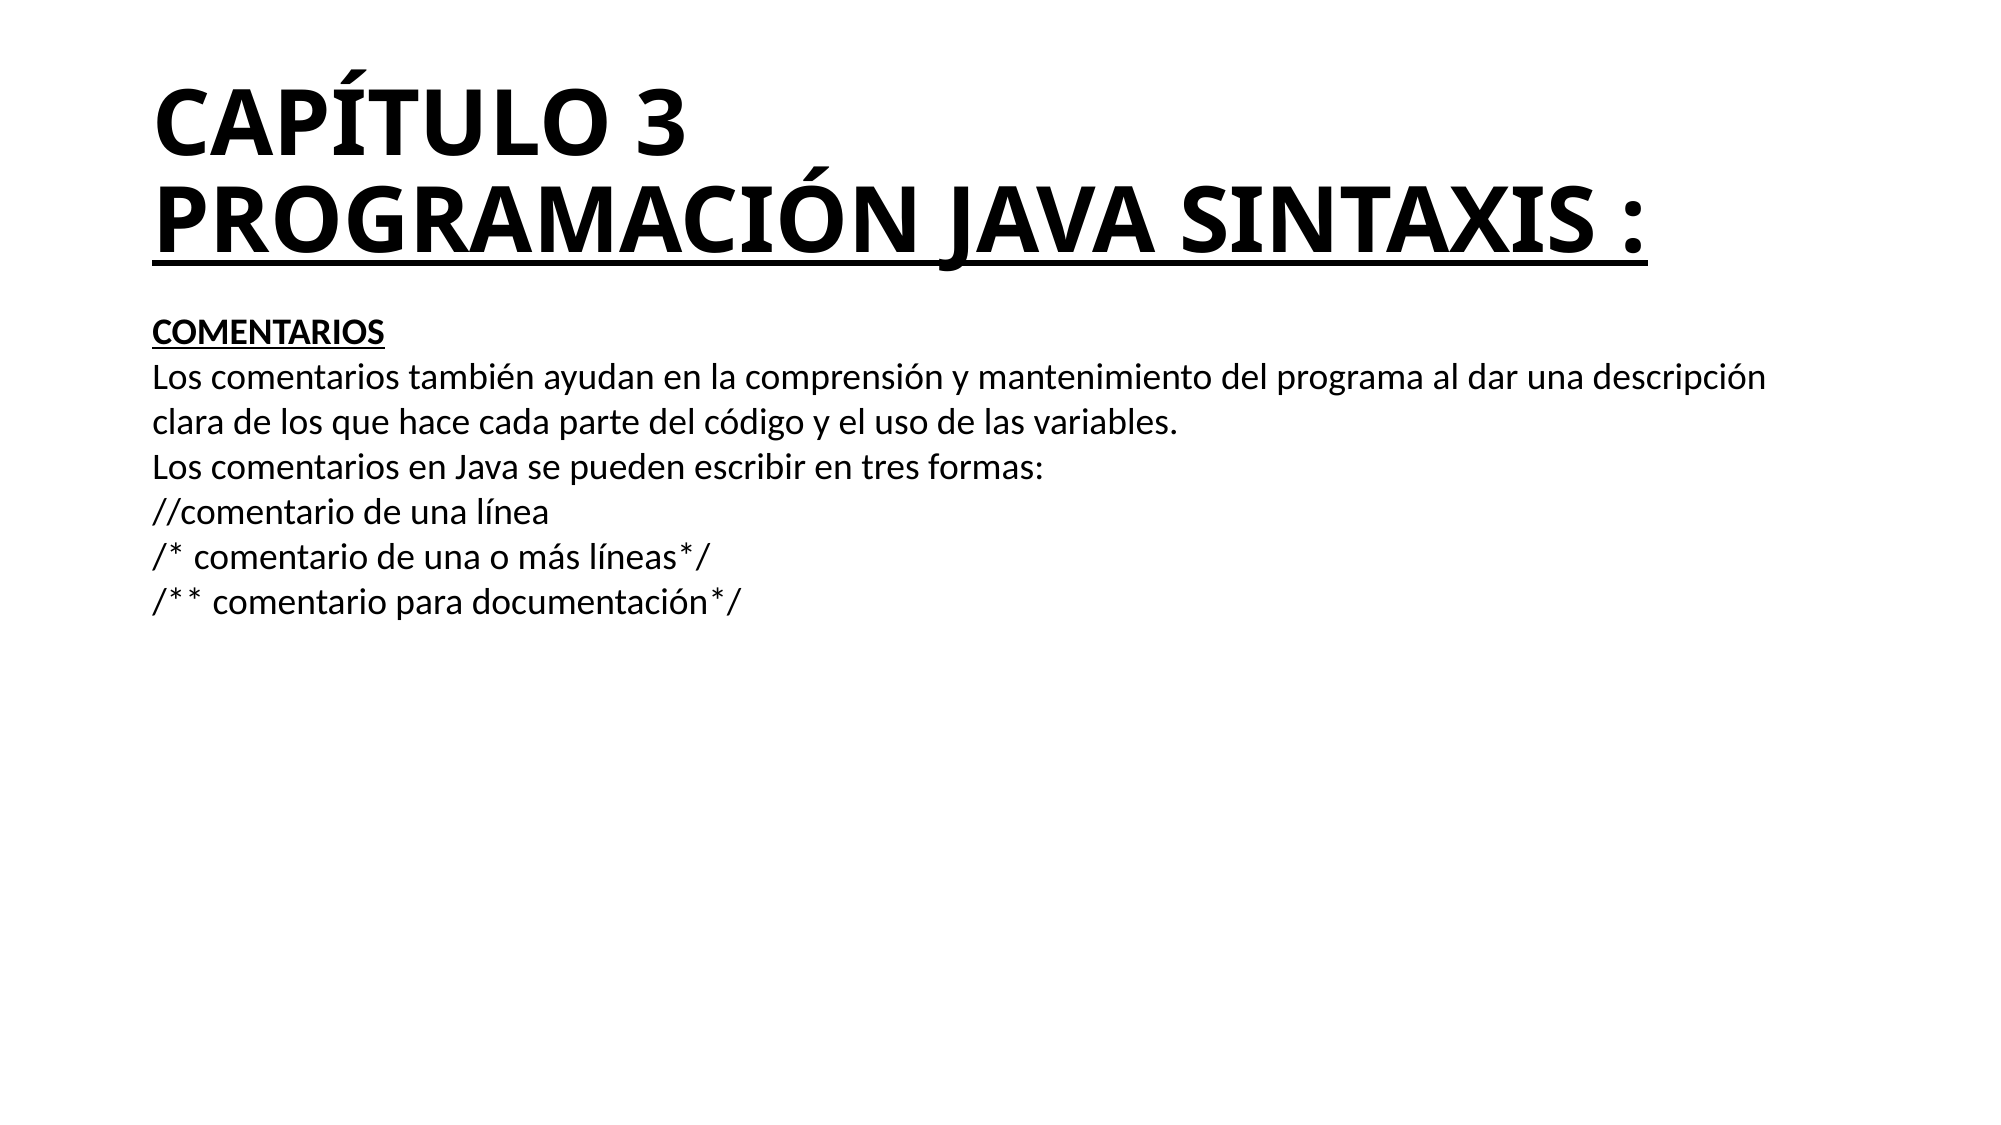

CAPÍTULO 3
PROGRAMACIÓN JAVA SINTAXIS :
COMENTARIOS
Los comentarios también ayudan en la comprensión y mantenimiento del programa al dar una descripción clara de los que hace cada parte del código y el uso de las variables.
Los comentarios en Java se pueden escribir en tres formas:
//comentario de una línea
/* comentario de una o más líneas*/
/** comentario para documentación*/